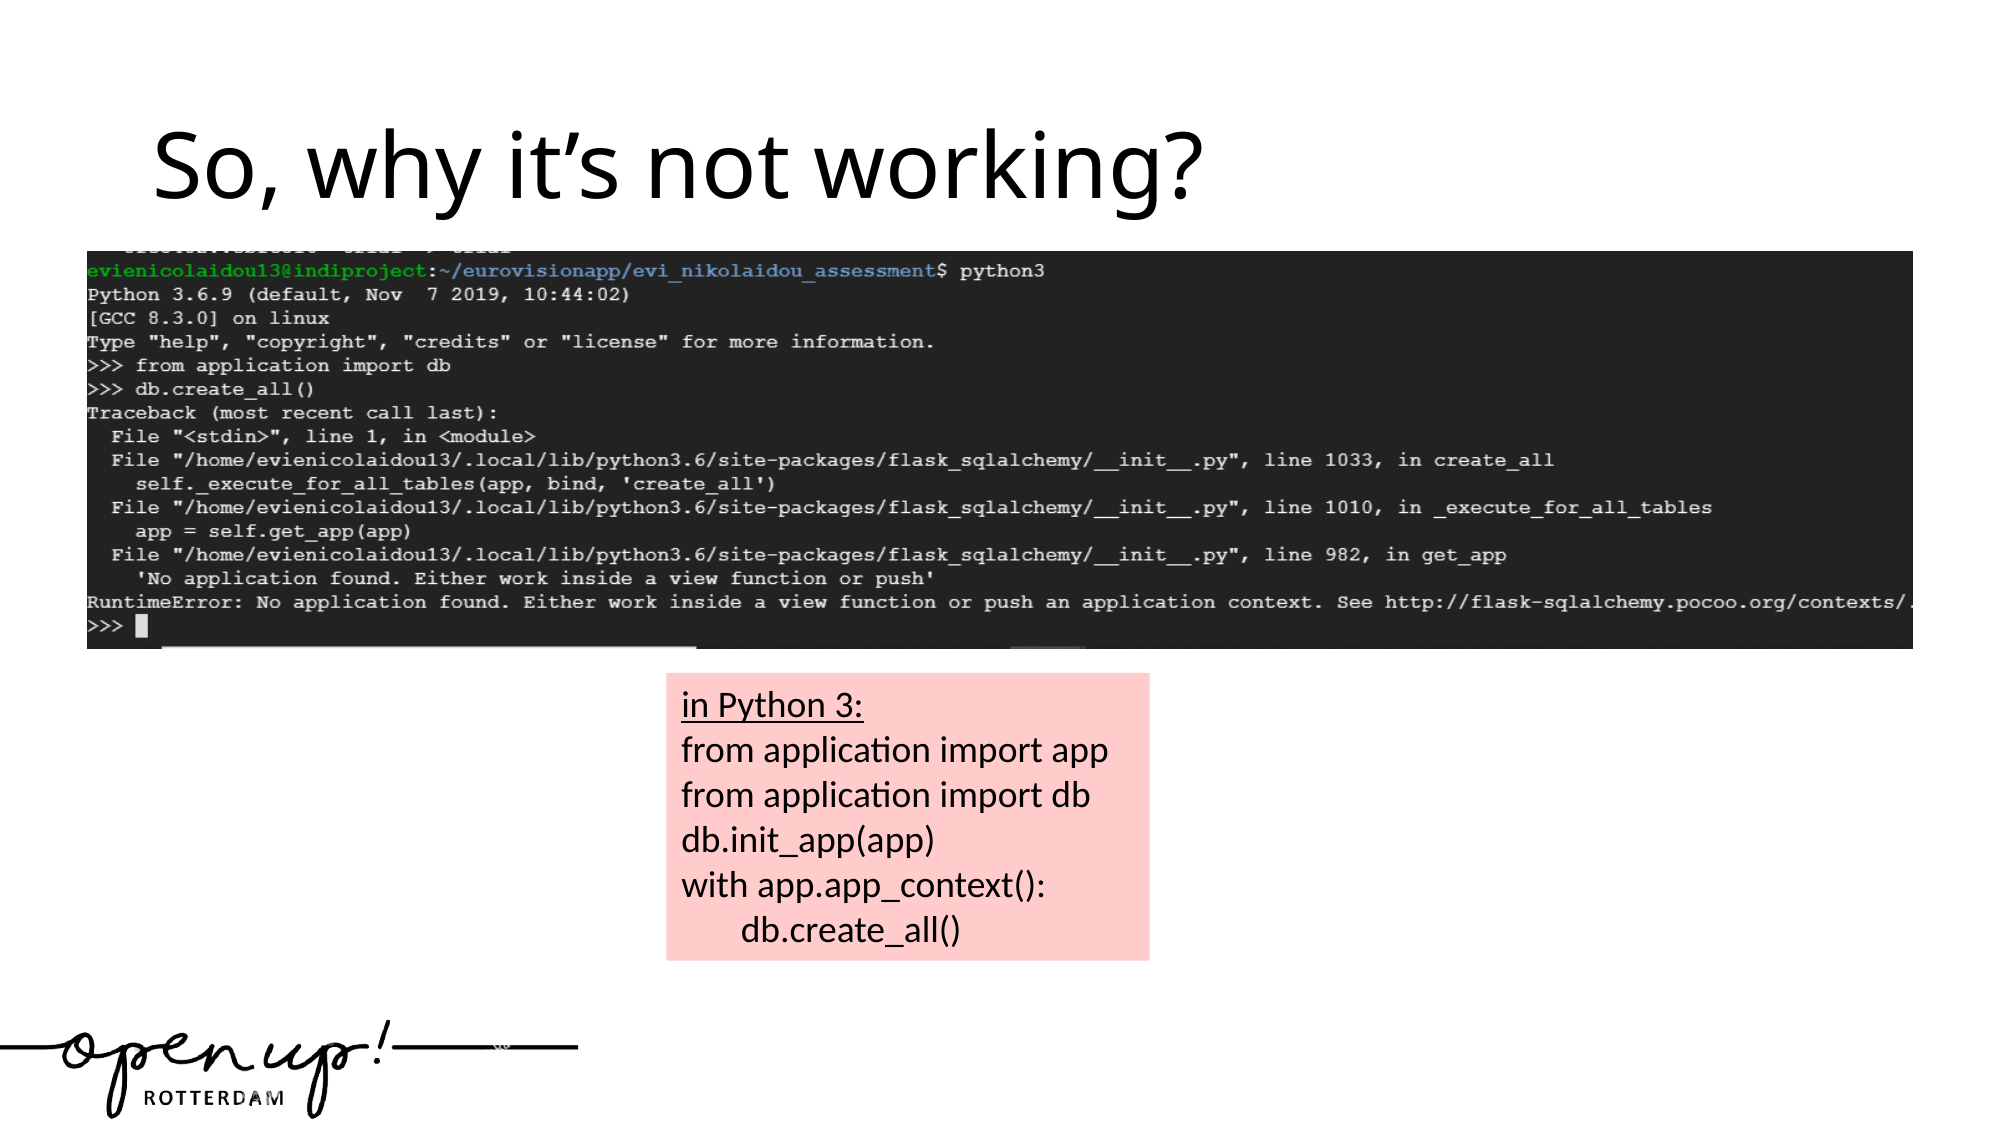

# So, why it’s not working?
in Python 3:
from application import app
from application import db
db.init_app(app)
with app.app_context():
 db.create_all()